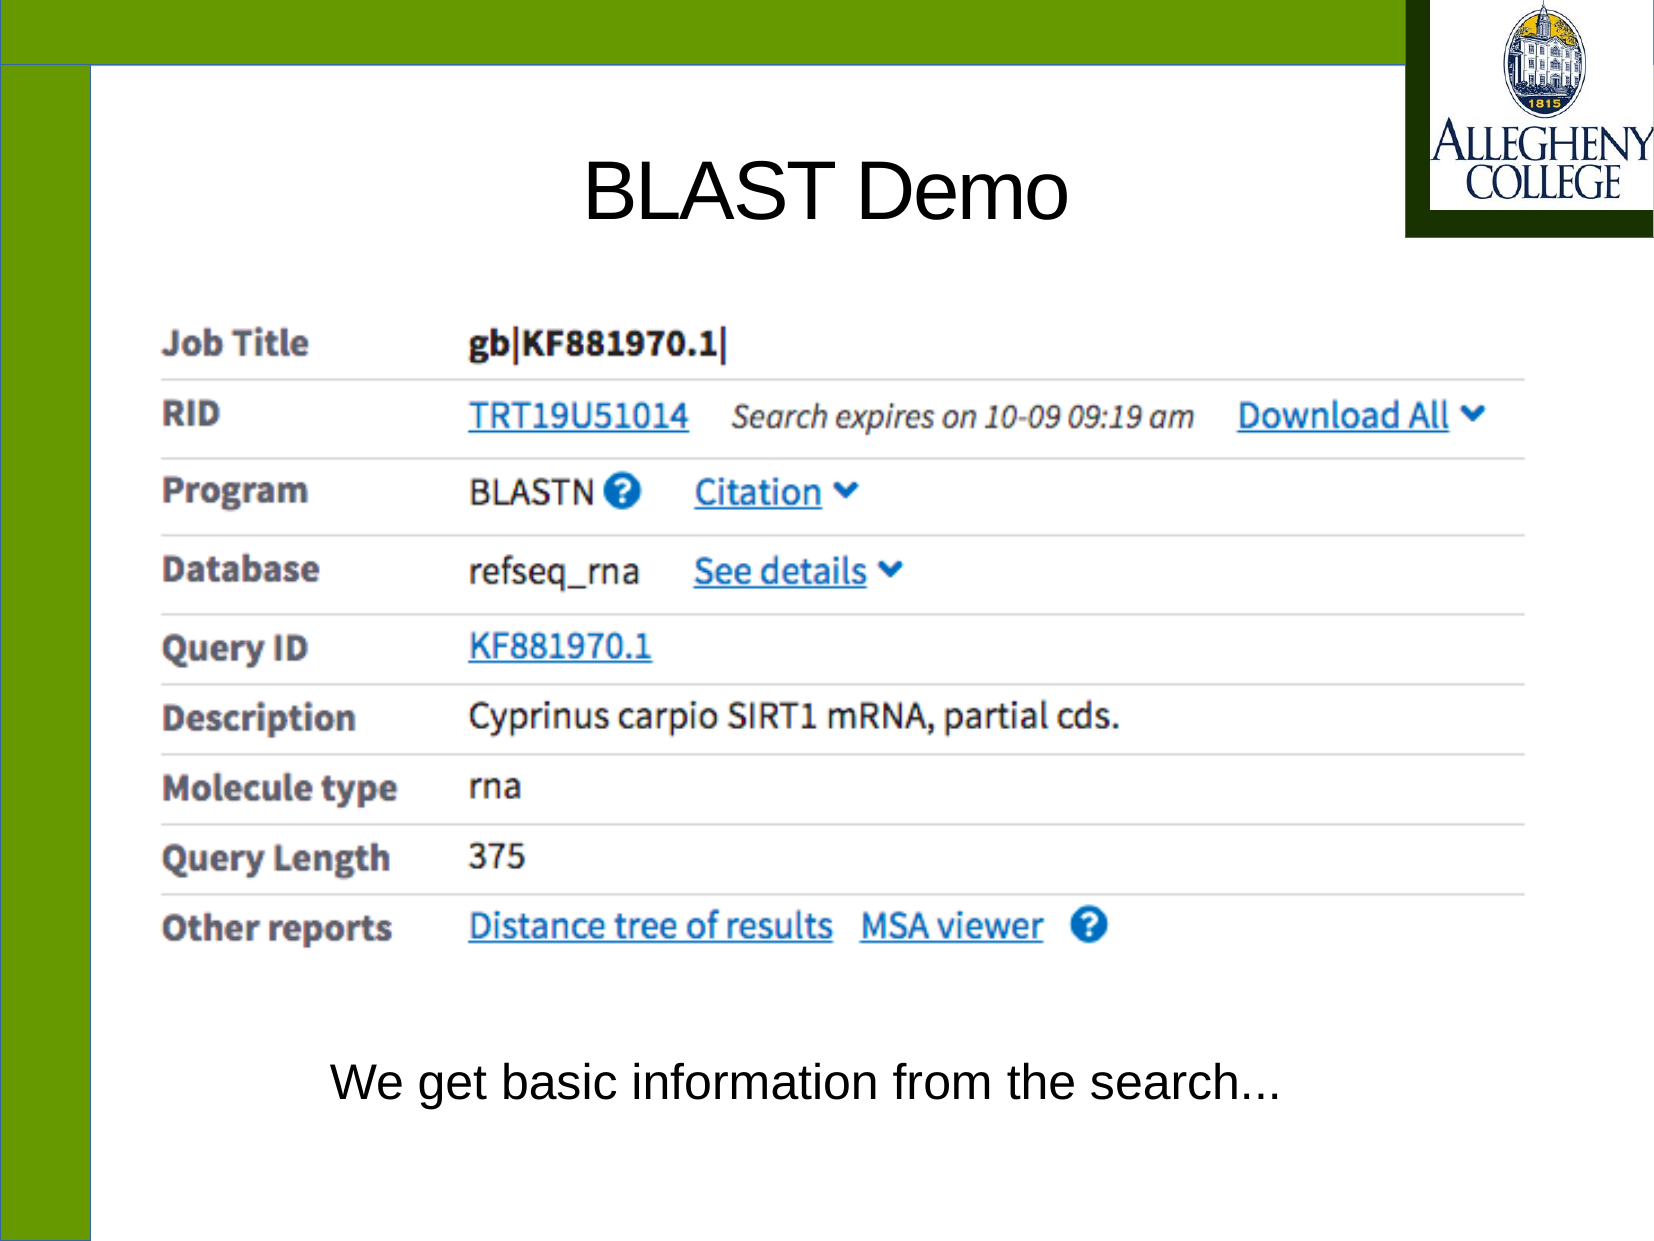

# BLAST Demo
We get basic information from the search...